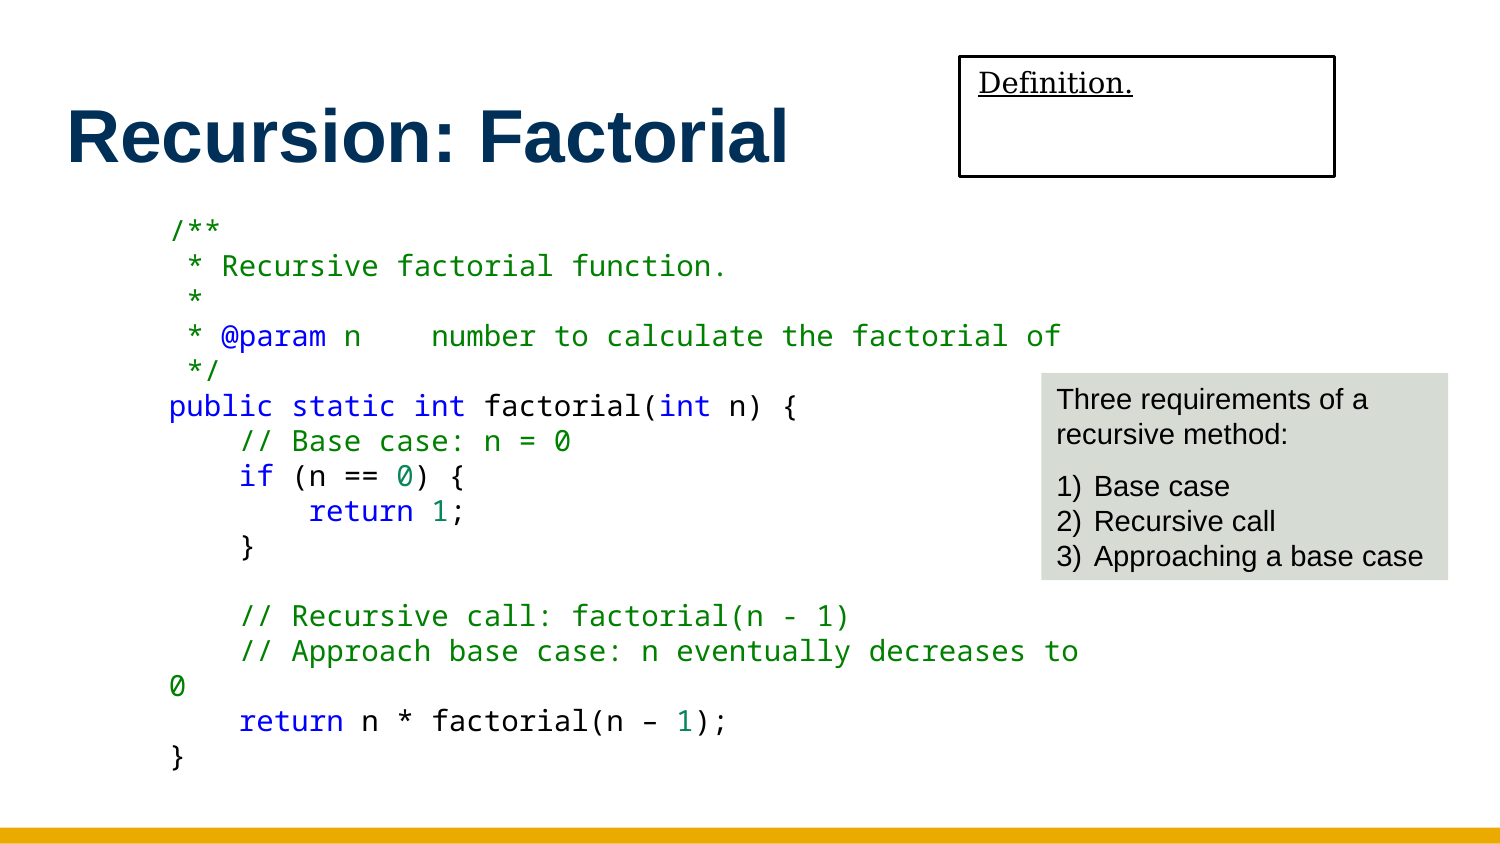

Definition.
# Recursion: Factorial
/**
 * Recursive factorial function.
 *
 * @param n number to calculate the factorial of
 */
public static int factorial(int n) {
    // Base case: n = 0
 if (n == 0) {
    return 1;
    }
 // Recursive call: factorial(n - 1)
 // Approach base case: n eventually decreases to 0
    return n * factorial(n – 1);
}
Three requirements of a recursive method:
Base case
Recursive call
Approaching a base case